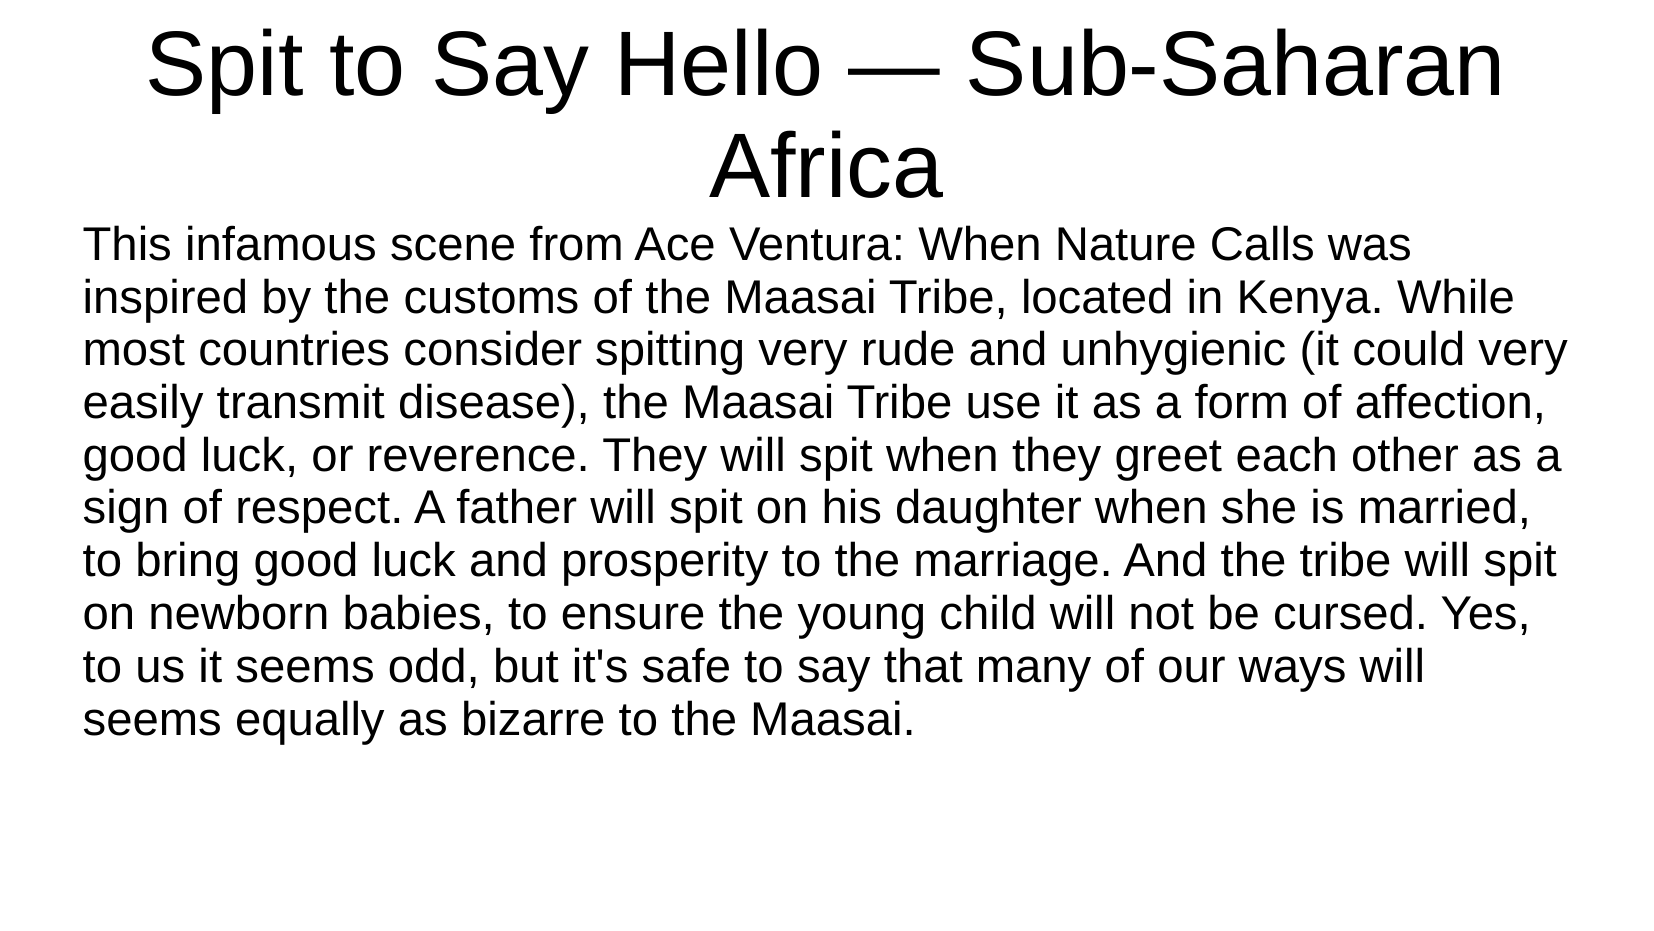

# Spit to Say Hello — Sub-Saharan Africa
This infamous scene from Ace Ventura: When Nature Calls was inspired by the customs of the Maasai Tribe, located in Kenya. While most countries consider spitting very rude and unhygienic (it could very easily transmit disease), the Maasai Tribe use it as a form of affection, good luck, or reverence. They will spit when they greet each other as a sign of respect. A father will spit on his daughter when she is married, to bring good luck and prosperity to the marriage. And the tribe will spit on newborn babies, to ensure the young child will not be cursed. Yes, to us it seems odd, but it's safe to say that many of our ways will seems equally as bizarre to the Maasai.